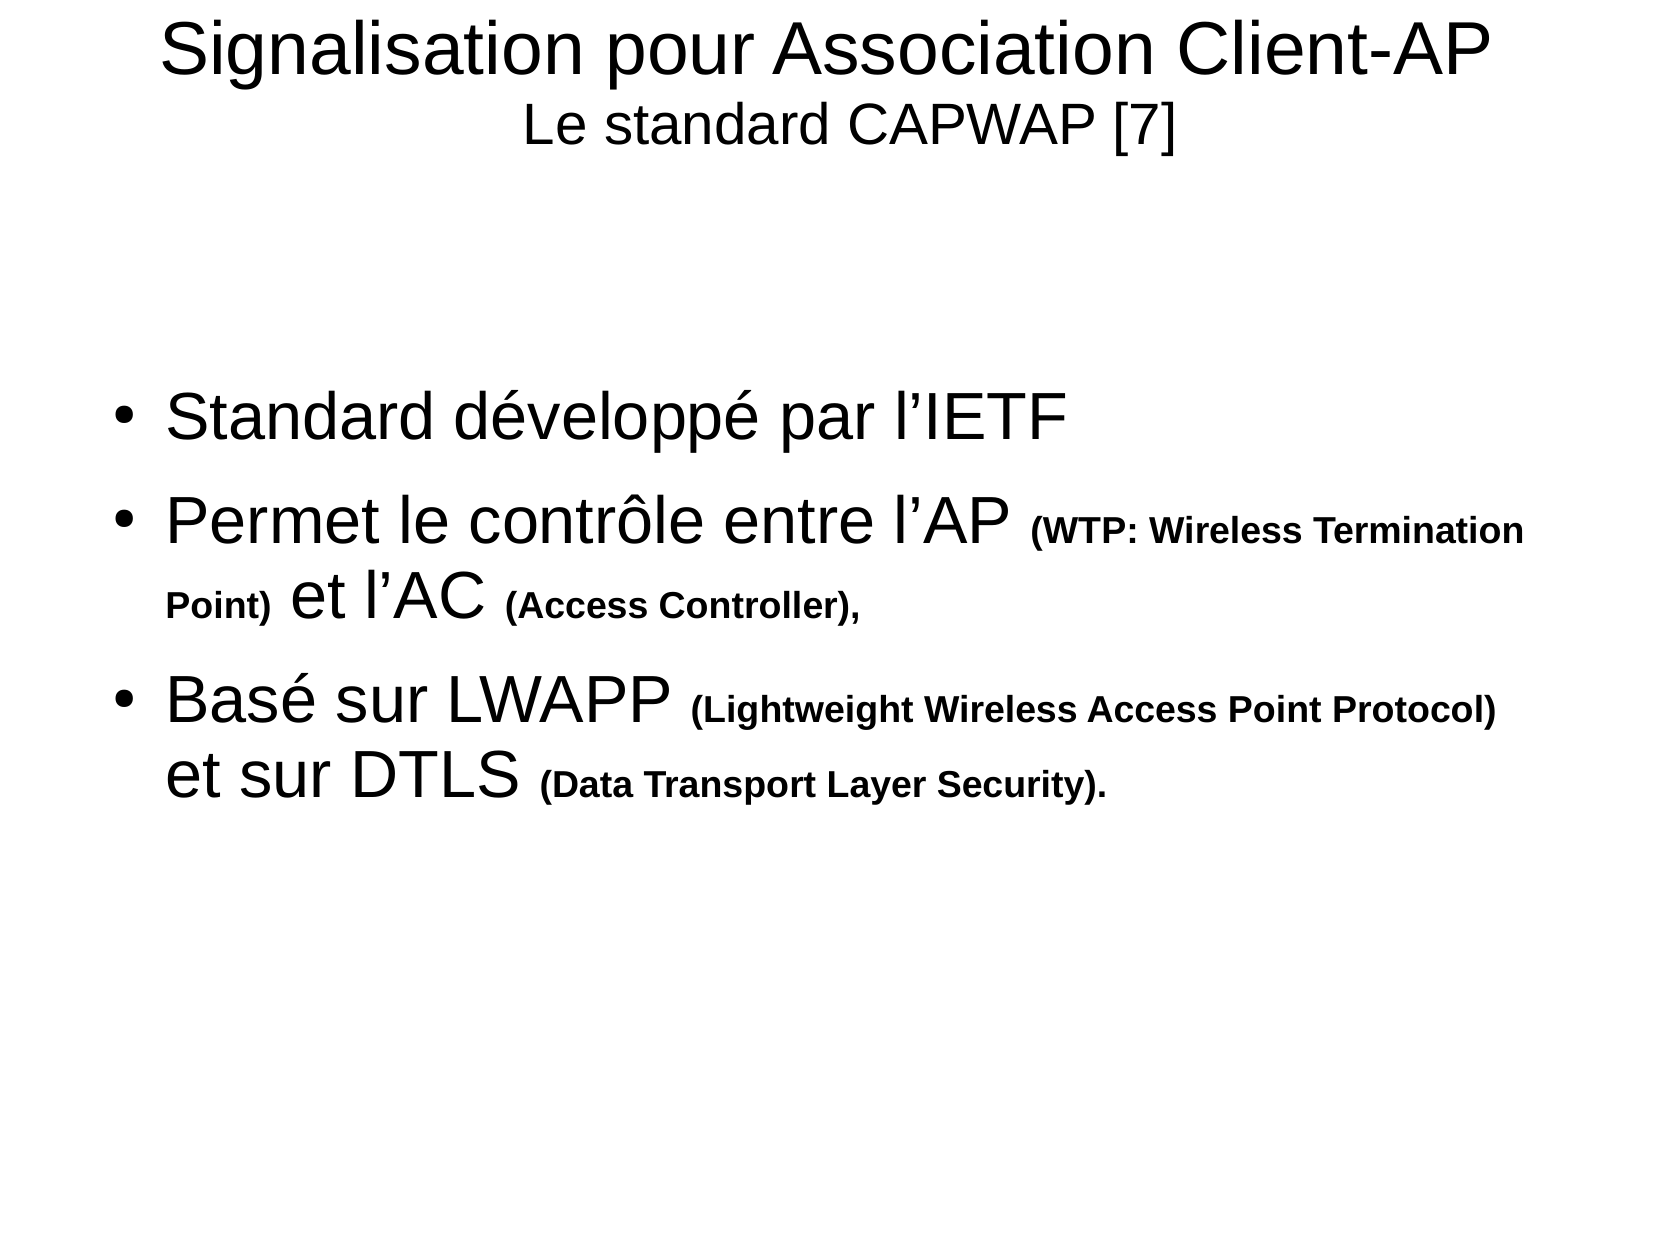

Signalisation pour Association Client-AP
Le standard CAPWAP [7]
# Standard développé par l’IETF
Permet le contrôle entre l’AP (WTP: Wireless Termination Point) et l’AC (Access Controller),
Basé sur LWAPP (Lightweight Wireless Access Point Protocol) et sur DTLS (Data Transport Layer Security).